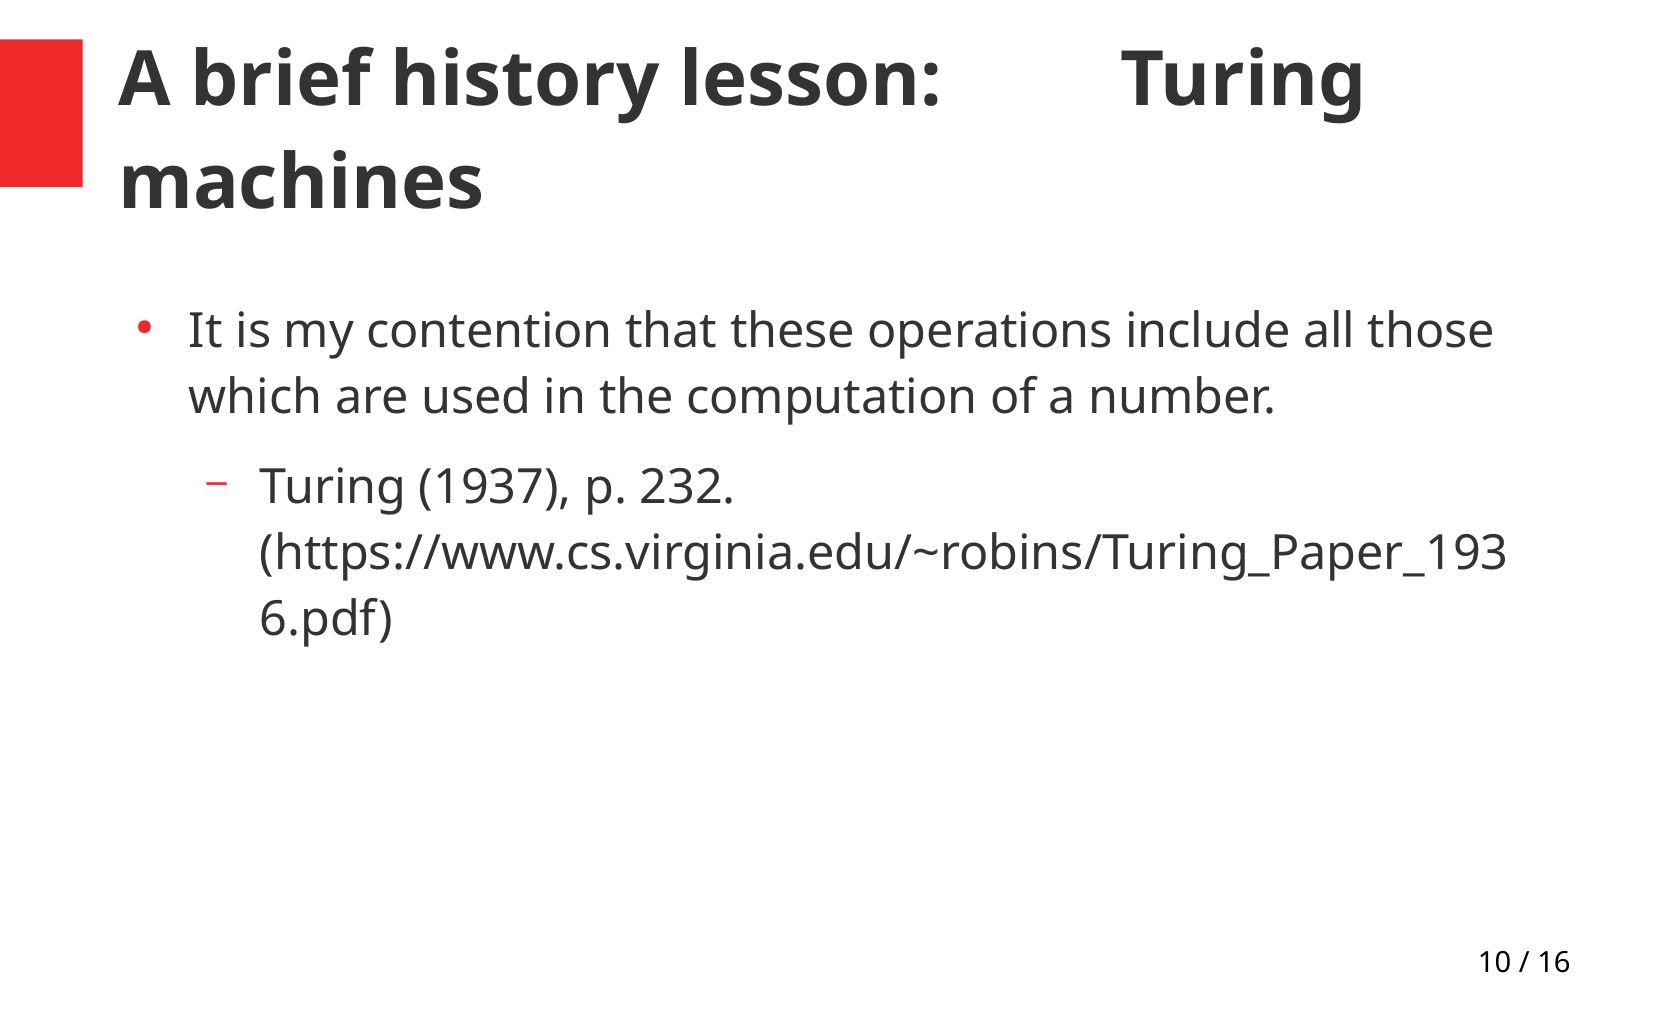

# A brief history lesson: Turing machines
It is my contention that these operations include all those which are used in the computation of a number.
Turing (1937), p. 232. (https://www.cs.virginia.edu/~robins/Turing_Paper_1936.pdf)
10